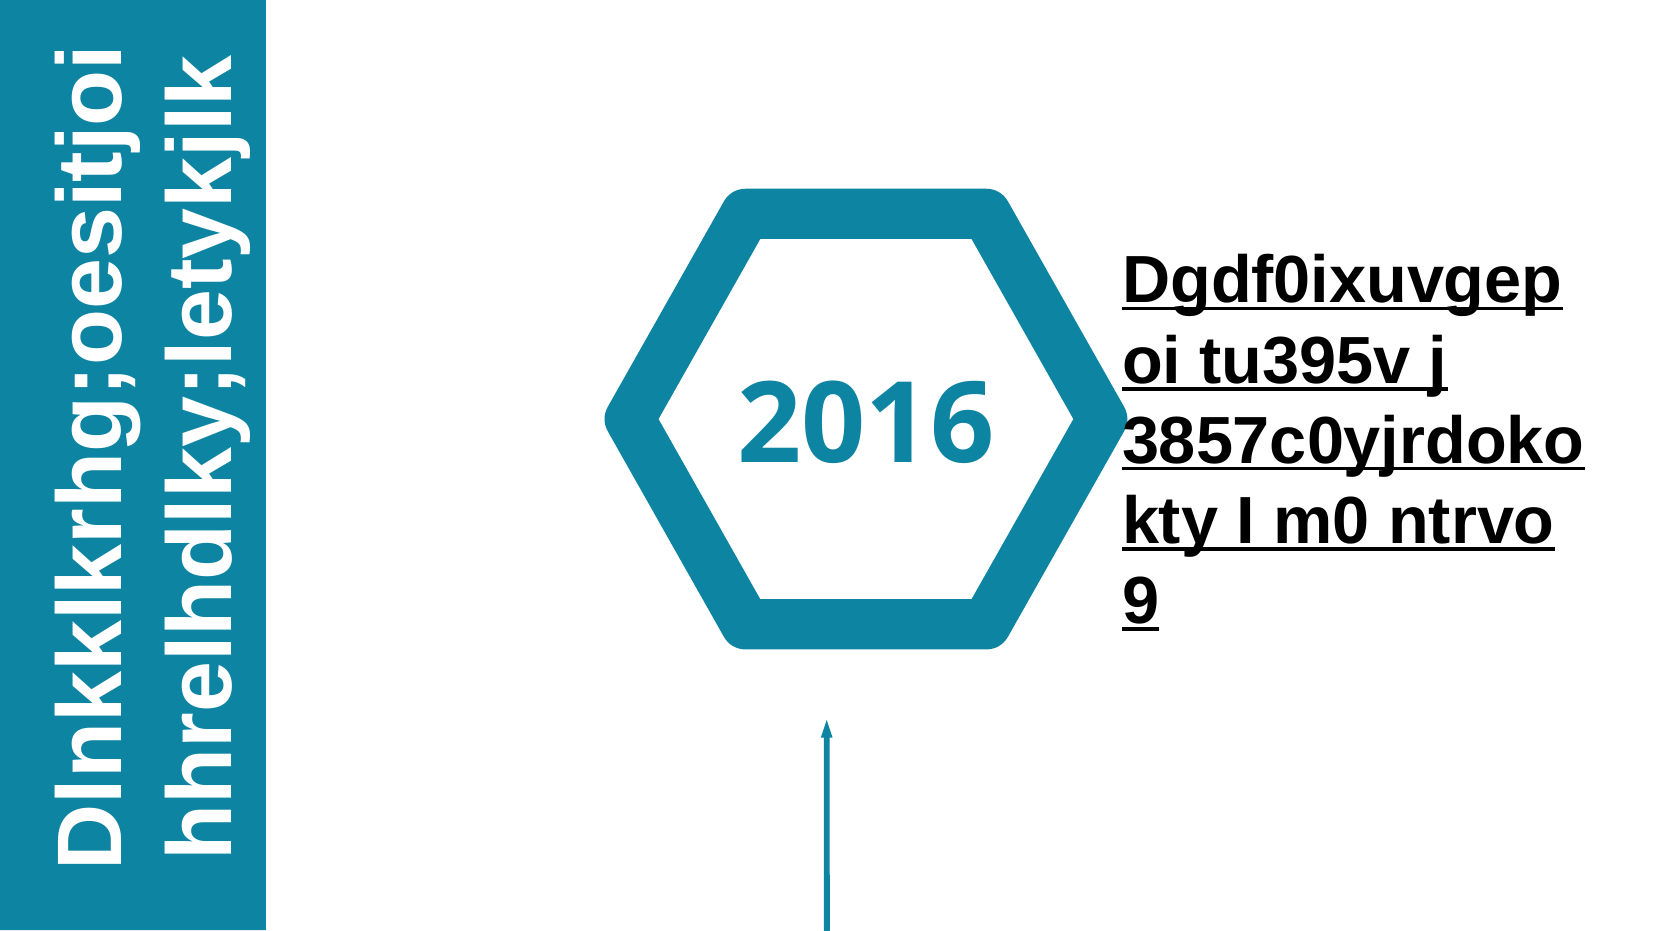

2016
Dgdf0ixuvgepoi tu395v j 3857c0yjrdokokty I m0 ntrvo 9
# Dlnkklkrhg;oesitjoihhrelhdlky;letykjlkjrtlkyj